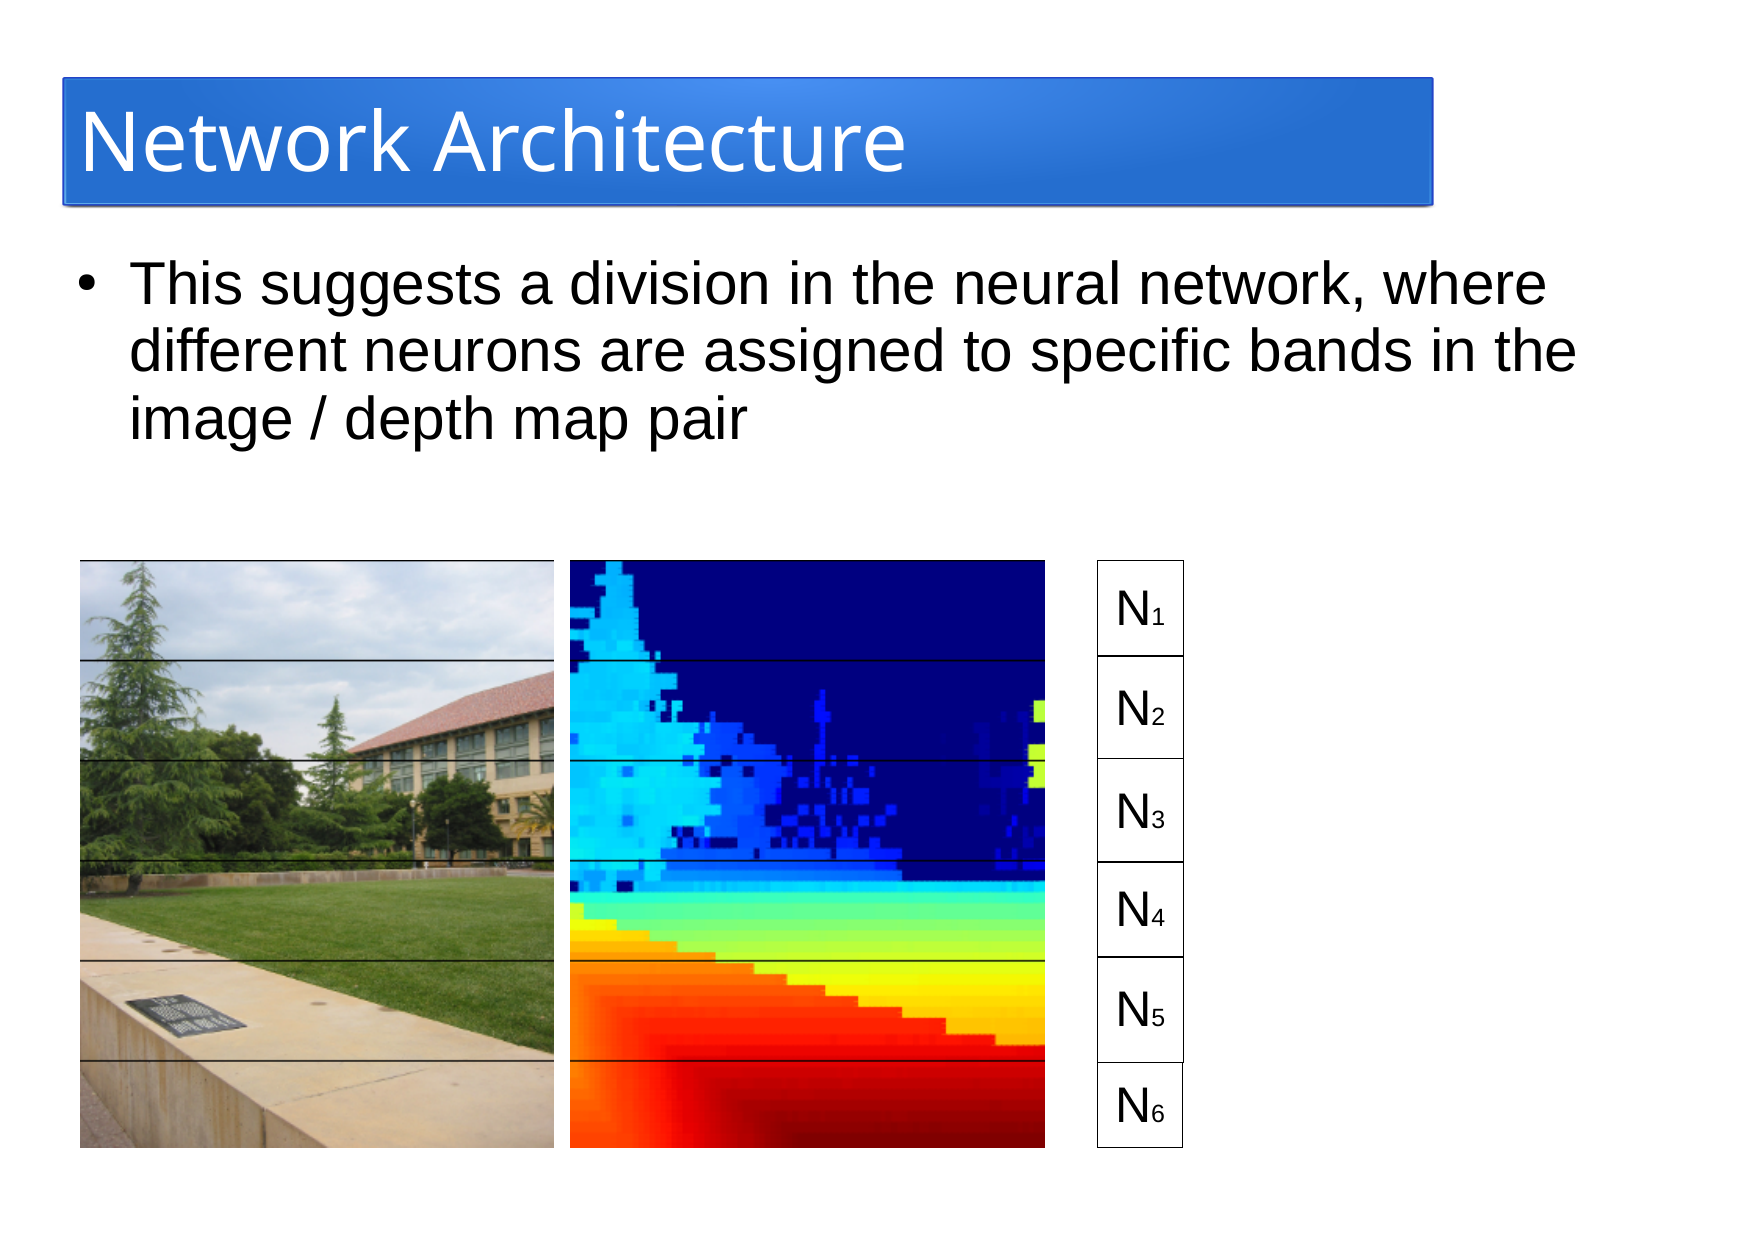

# Network Architecture
This suggests a division in the neural network, where different neurons are assigned to specific bands in the image / depth map pair
N1
N2
N3
N4
N5
N6